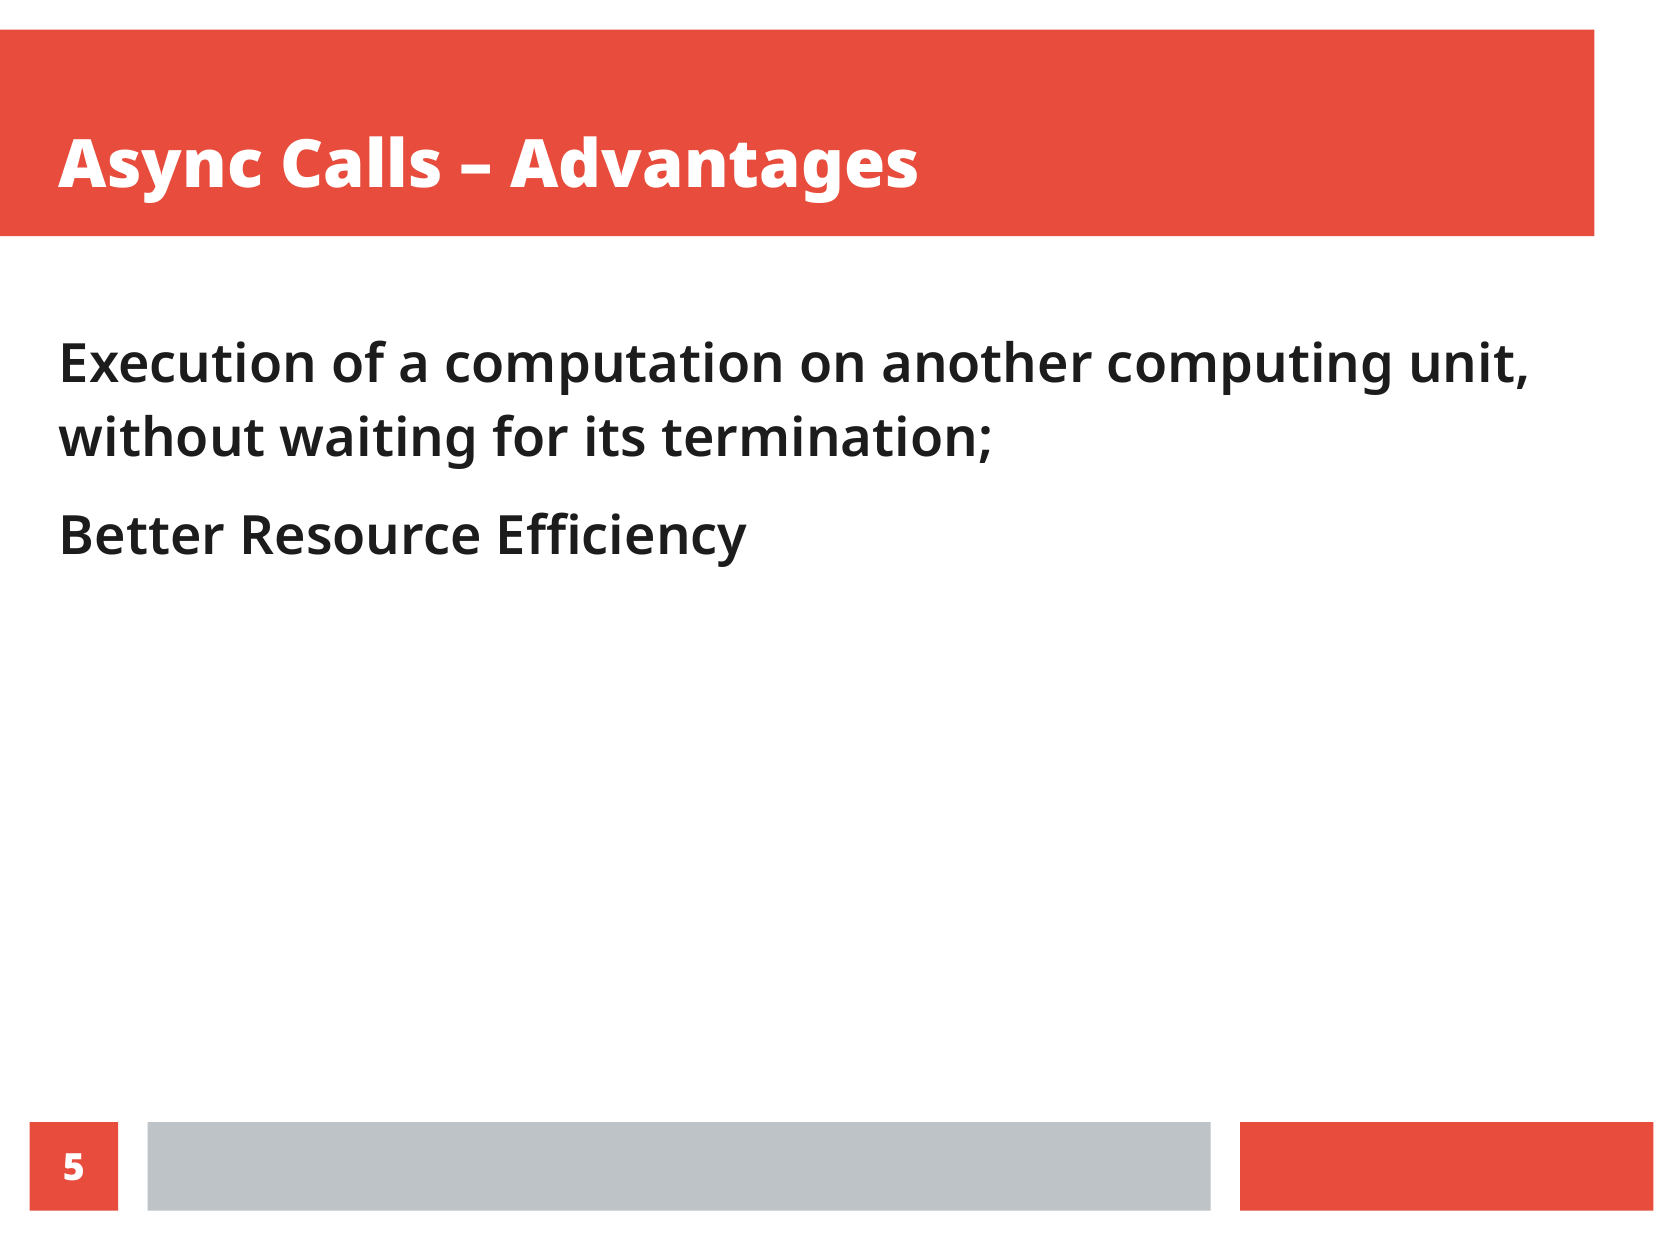

# Async Calls – Advantages
Execution of a computation on another computing unit, without waiting for its termination;
Better Resource Efficiency
5